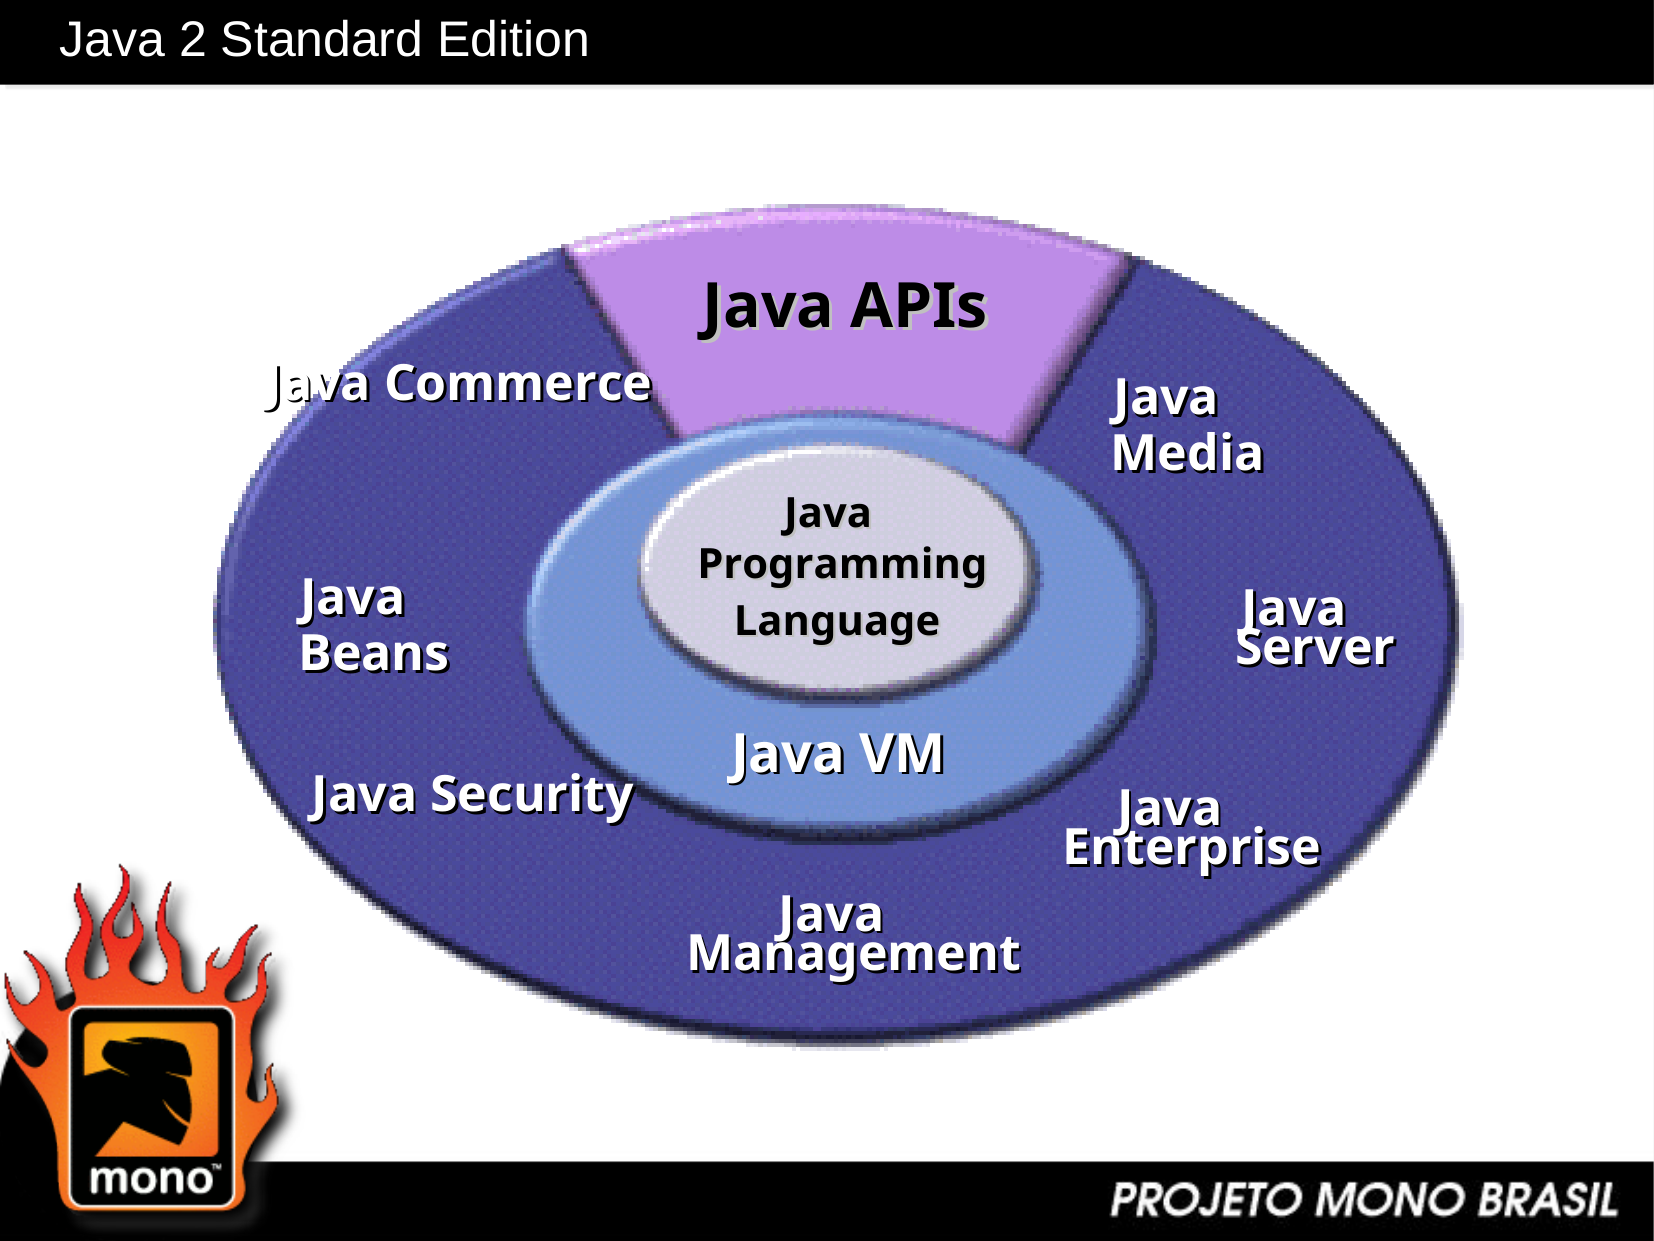

# Java 2 Standard Edition
Java APIs
Java Commerce
Java
Media
Java
Programming
Java
Beans
Java
Server
Language
Java VM
Java Security
Java
Enterprise
Java
Management